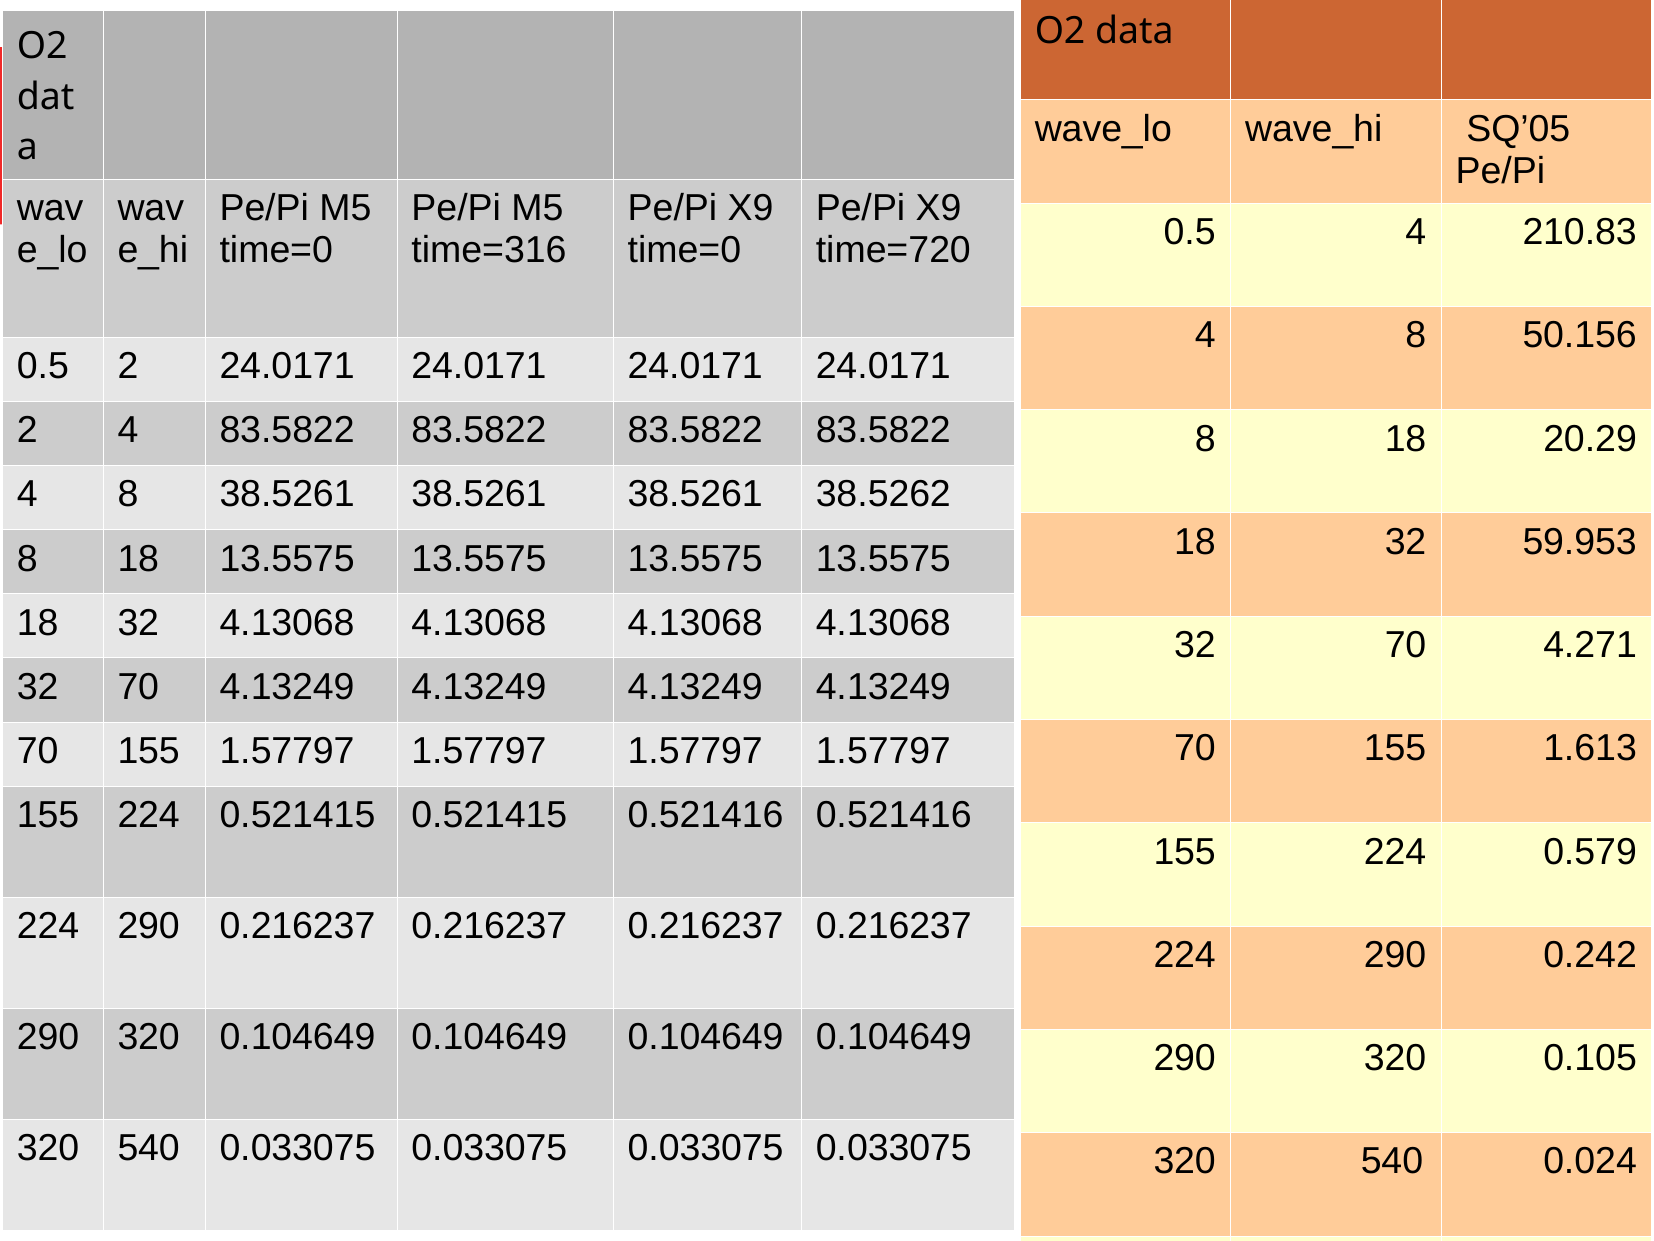

| O2 data | | |
| --- | --- | --- |
| wave\_lo | wave\_hi | SQ’05 Pe/Pi |
| 0.5 | 4 | 210.83 |
| 4 | 8 | 50.156 |
| 8 | 18 | 20.29 |
| 18 | 32 | 59.953 |
| 32 | 70 | 4.271 |
| 70 | 155 | 1.613 |
| 155 | 224 | 0.579 |
| 224 | 290 | 0.242 |
| 290 | 320 | 0.105 |
| 320 | 540 | 0.024 |
| | | 0 |
| O2 data | | | | | |
| --- | --- | --- | --- | --- | --- |
| wave\_lo | wave\_hi | Pe/Pi M5 time=0 | Pe/Pi M5 time=316 | Pe/Pi X9 time=0 | Pe/Pi X9 time=720 |
| 0.5 | 2 | 24.0171 | 24.0171 | 24.0171 | 24.0171 |
| 2 | 4 | 83.5822 | 83.5822 | 83.5822 | 83.5822 |
| 4 | 8 | 38.5261 | 38.5261 | 38.5261 | 38.5262 |
| 8 | 18 | 13.5575 | 13.5575 | 13.5575 | 13.5575 |
| 18 | 32 | 4.13068 | 4.13068 | 4.13068 | 4.13068 |
| 32 | 70 | 4.13249 | 4.13249 | 4.13249 | 4.13249 |
| 70 | 155 | 1.57797 | 1.57797 | 1.57797 | 1.57797 |
| 155 | 224 | 0.521415 | 0.521415 | 0.521416 | 0.521416 |
| 224 | 290 | 0.216237 | 0.216237 | 0.216237 | 0.216237 |
| 290 | 320 | 0.104649 | 0.104649 | 0.104649 | 0.104649 |
| 320 | 540 | 0.033075 | 0.033075 | 0.033075 | 0.033075 |
16